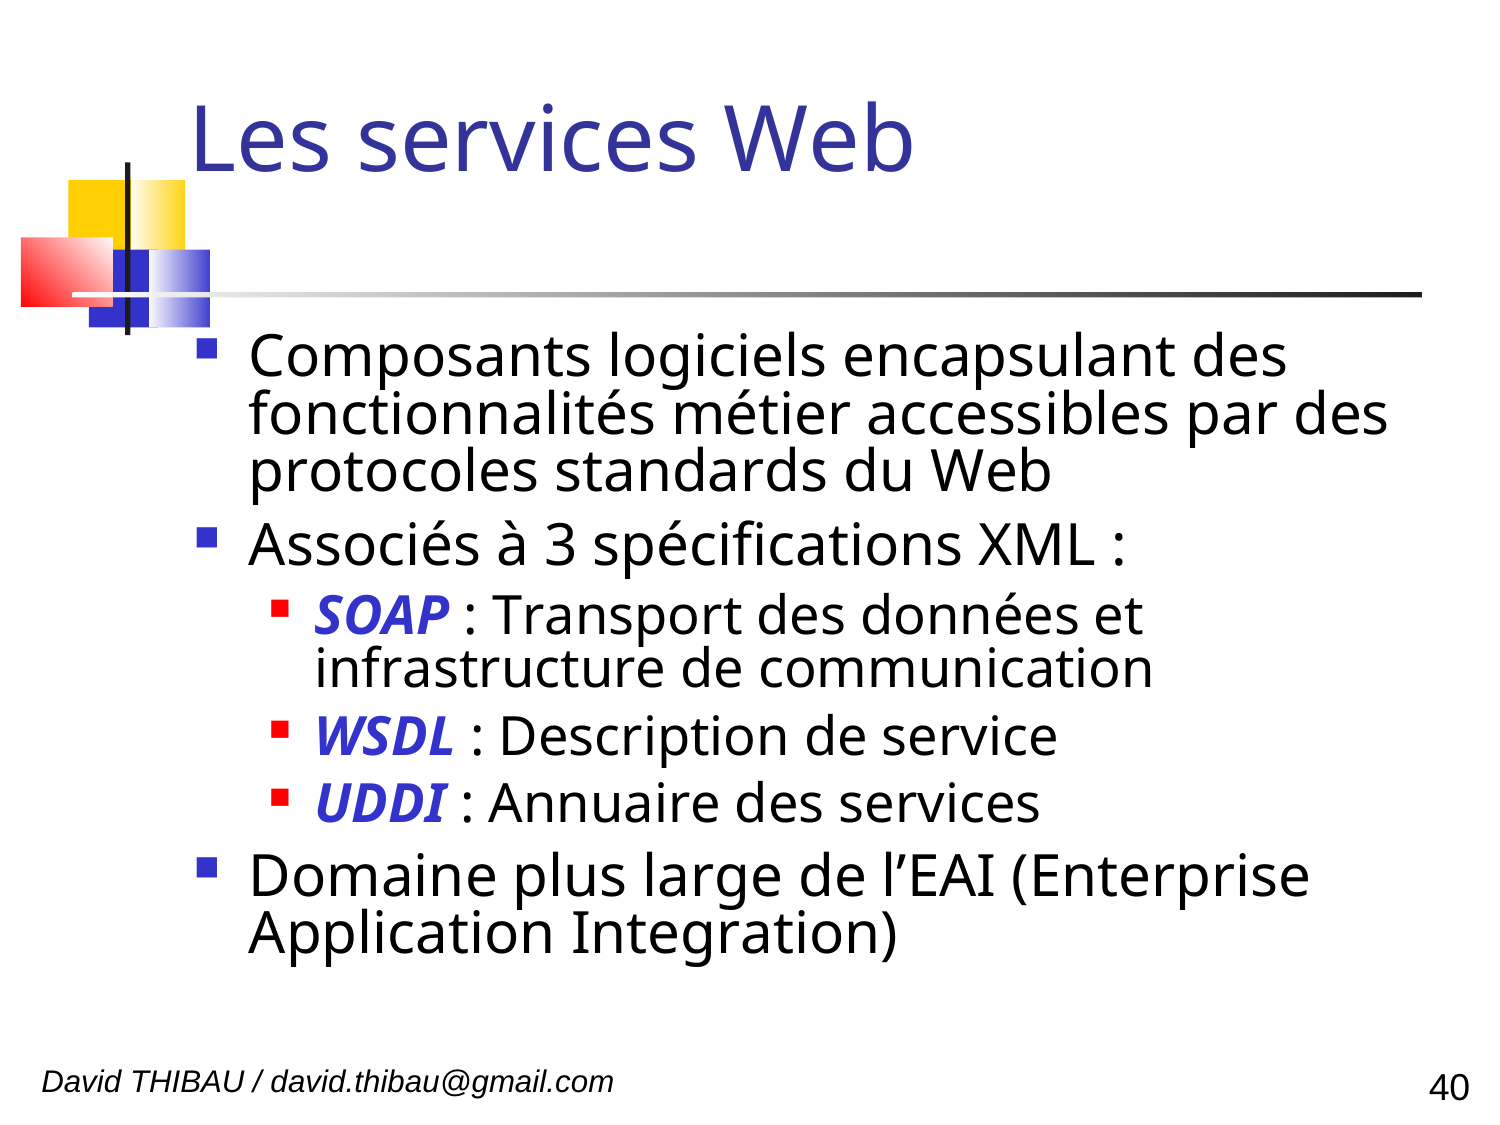

# Les services Web
Composants logiciels encapsulant des fonctionnalités métier accessibles par des protocoles standards du Web
Associés à 3 spécifications XML :
SOAP : Transport des données et infrastructure de communication
WSDL : Description de service
UDDI : Annuaire des services
Domaine plus large de l’EAI (Enterprise Application Integration)